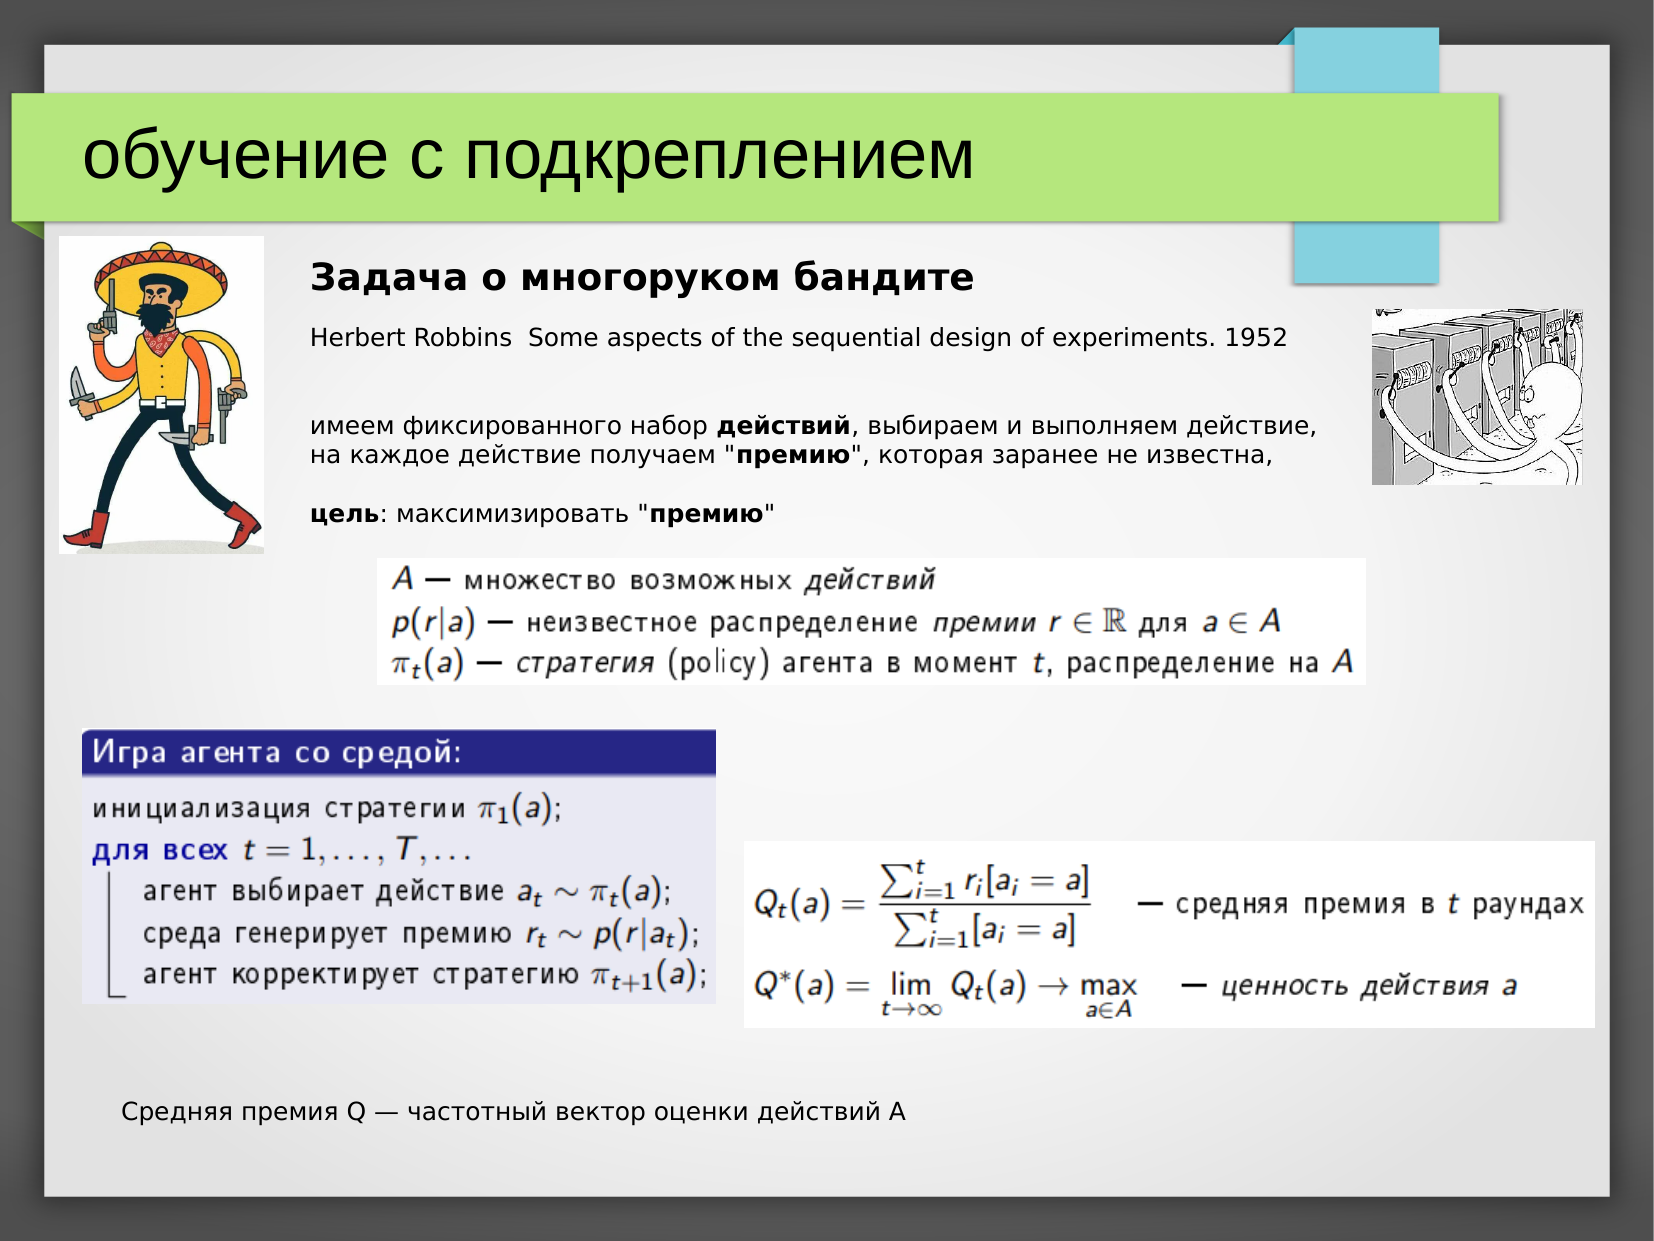

# обучение с подкреплением
Задача о многоруком бандите
Herbert Robbins Some aspects of the sequential design of experiments. 1952
имеем фиксированного набор действий, выбираем и выполняем действие,
на каждое действие получаем "премию", которая заранее не известна,
цель: максимизировать "премию"
Cредняя премия Q — частотный вектор оценки действий A